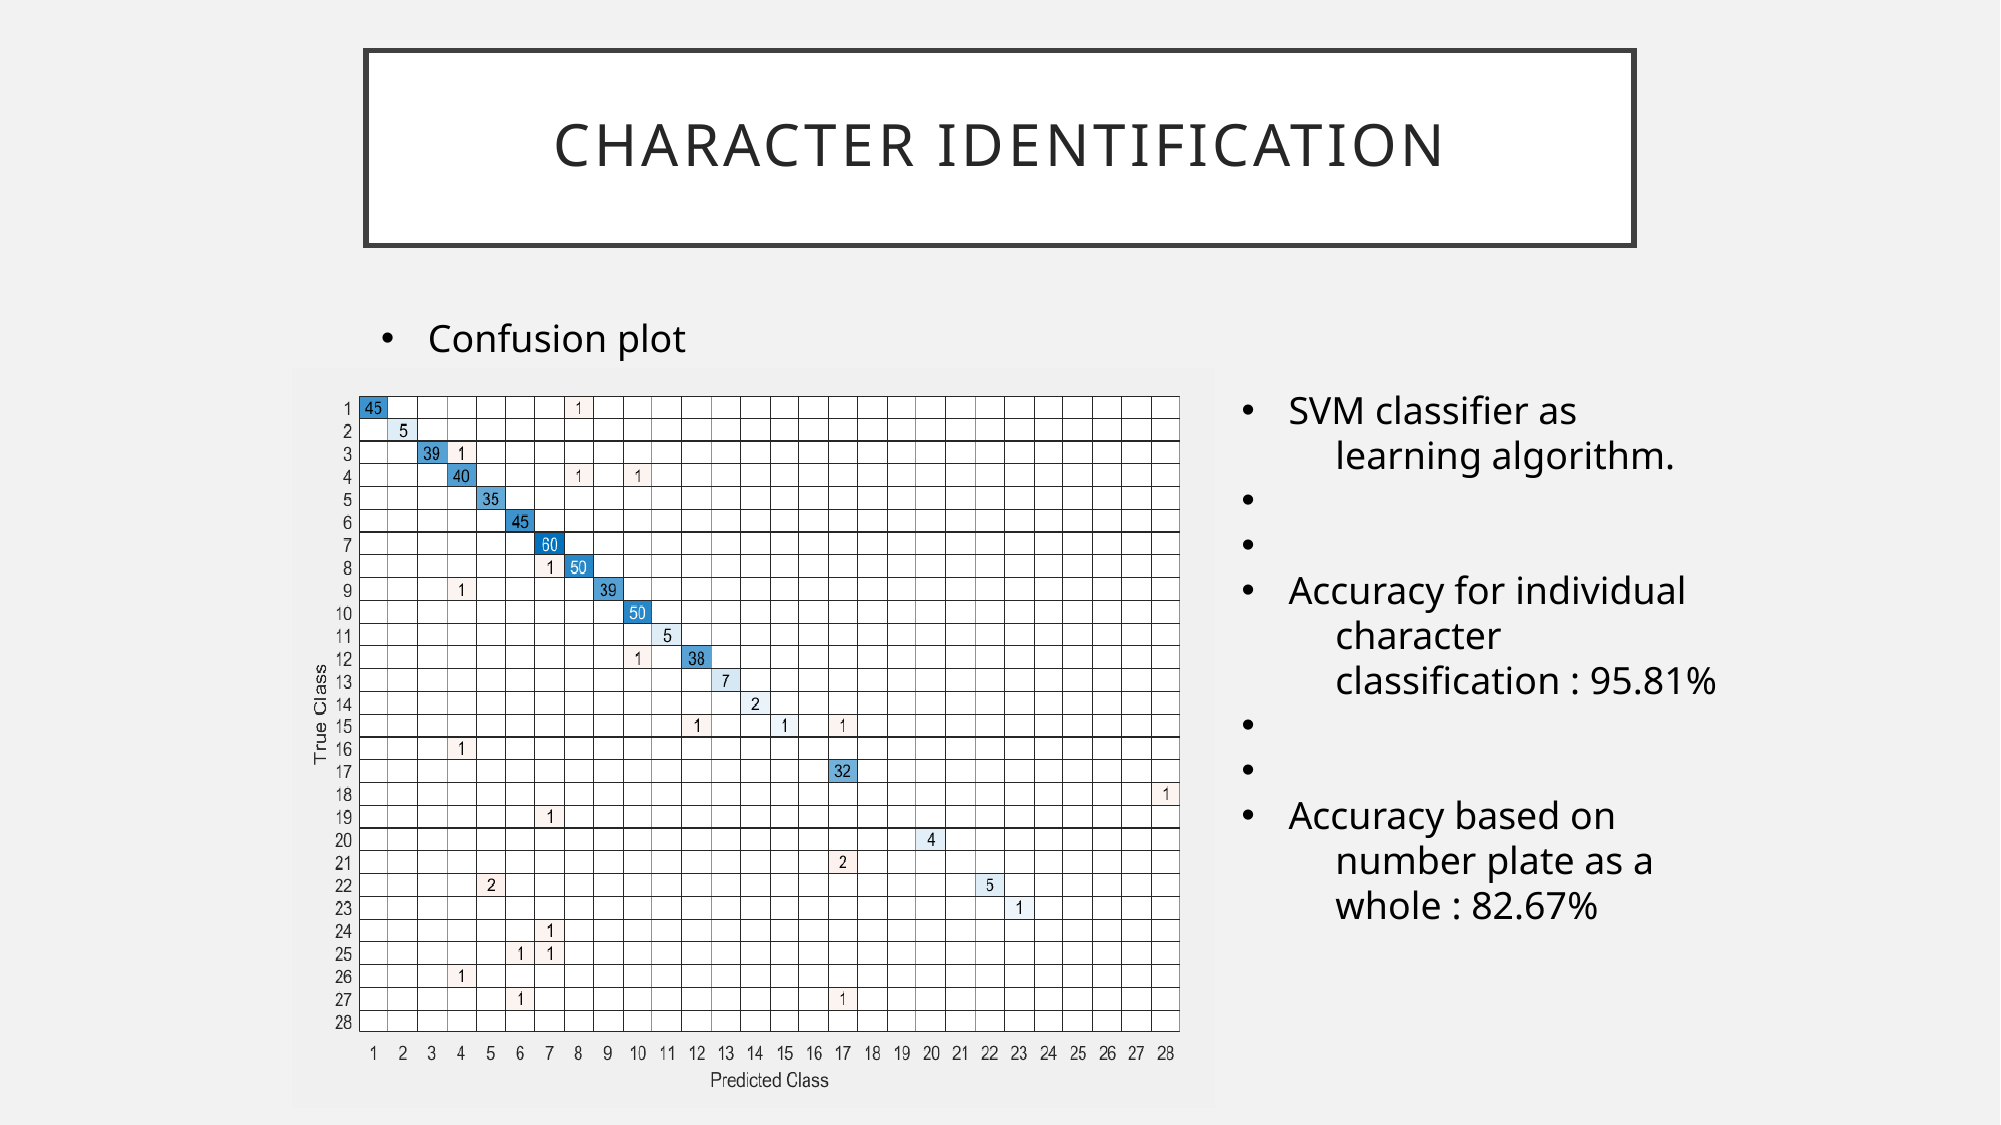

# Character Identification
Confusion plot
SVM classifier as learning algorithm.
Accuracy for individual character classification : 95.81%
Accuracy based on number plate as a whole : 82.67%